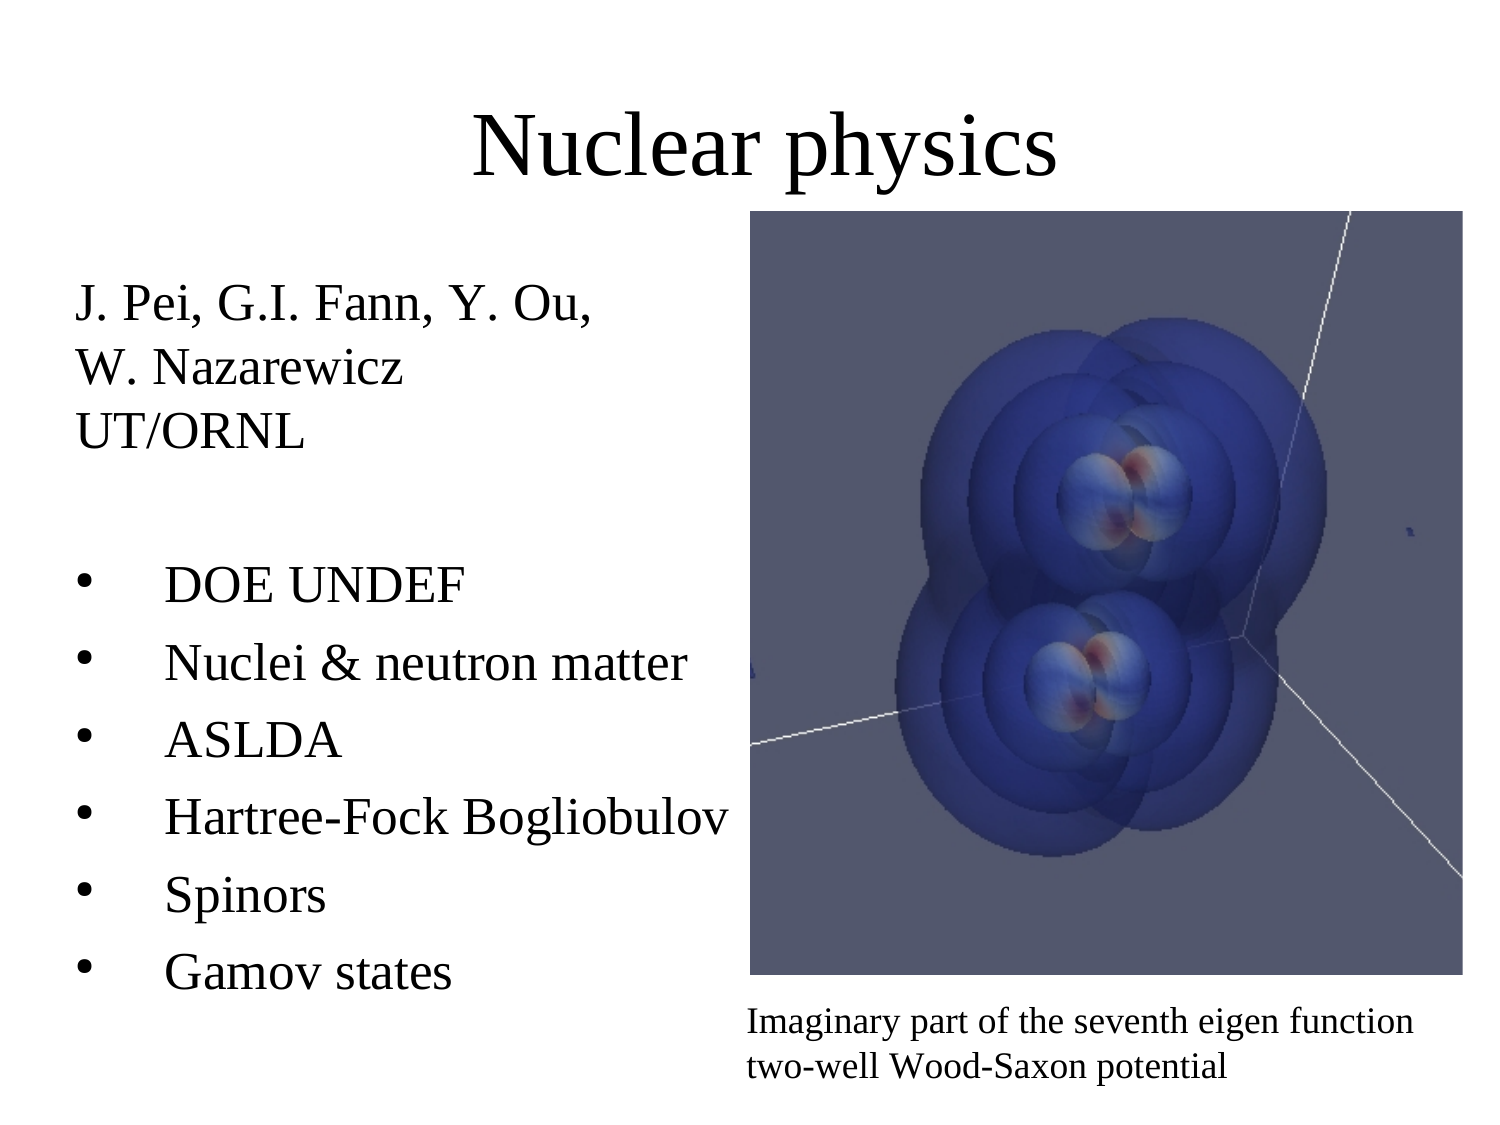

# Nuclear physics
J. Pei, G.I. Fann, Y. Ou,
W. Nazarewicz
UT/ORNL
DOE UNDEF
Nuclei & neutron matter
ASLDA
Hartree-Fock Bogliobulov
Spinors
Gamov states
Imaginary part of the seventh eigen function
two-well Wood-Saxon potential